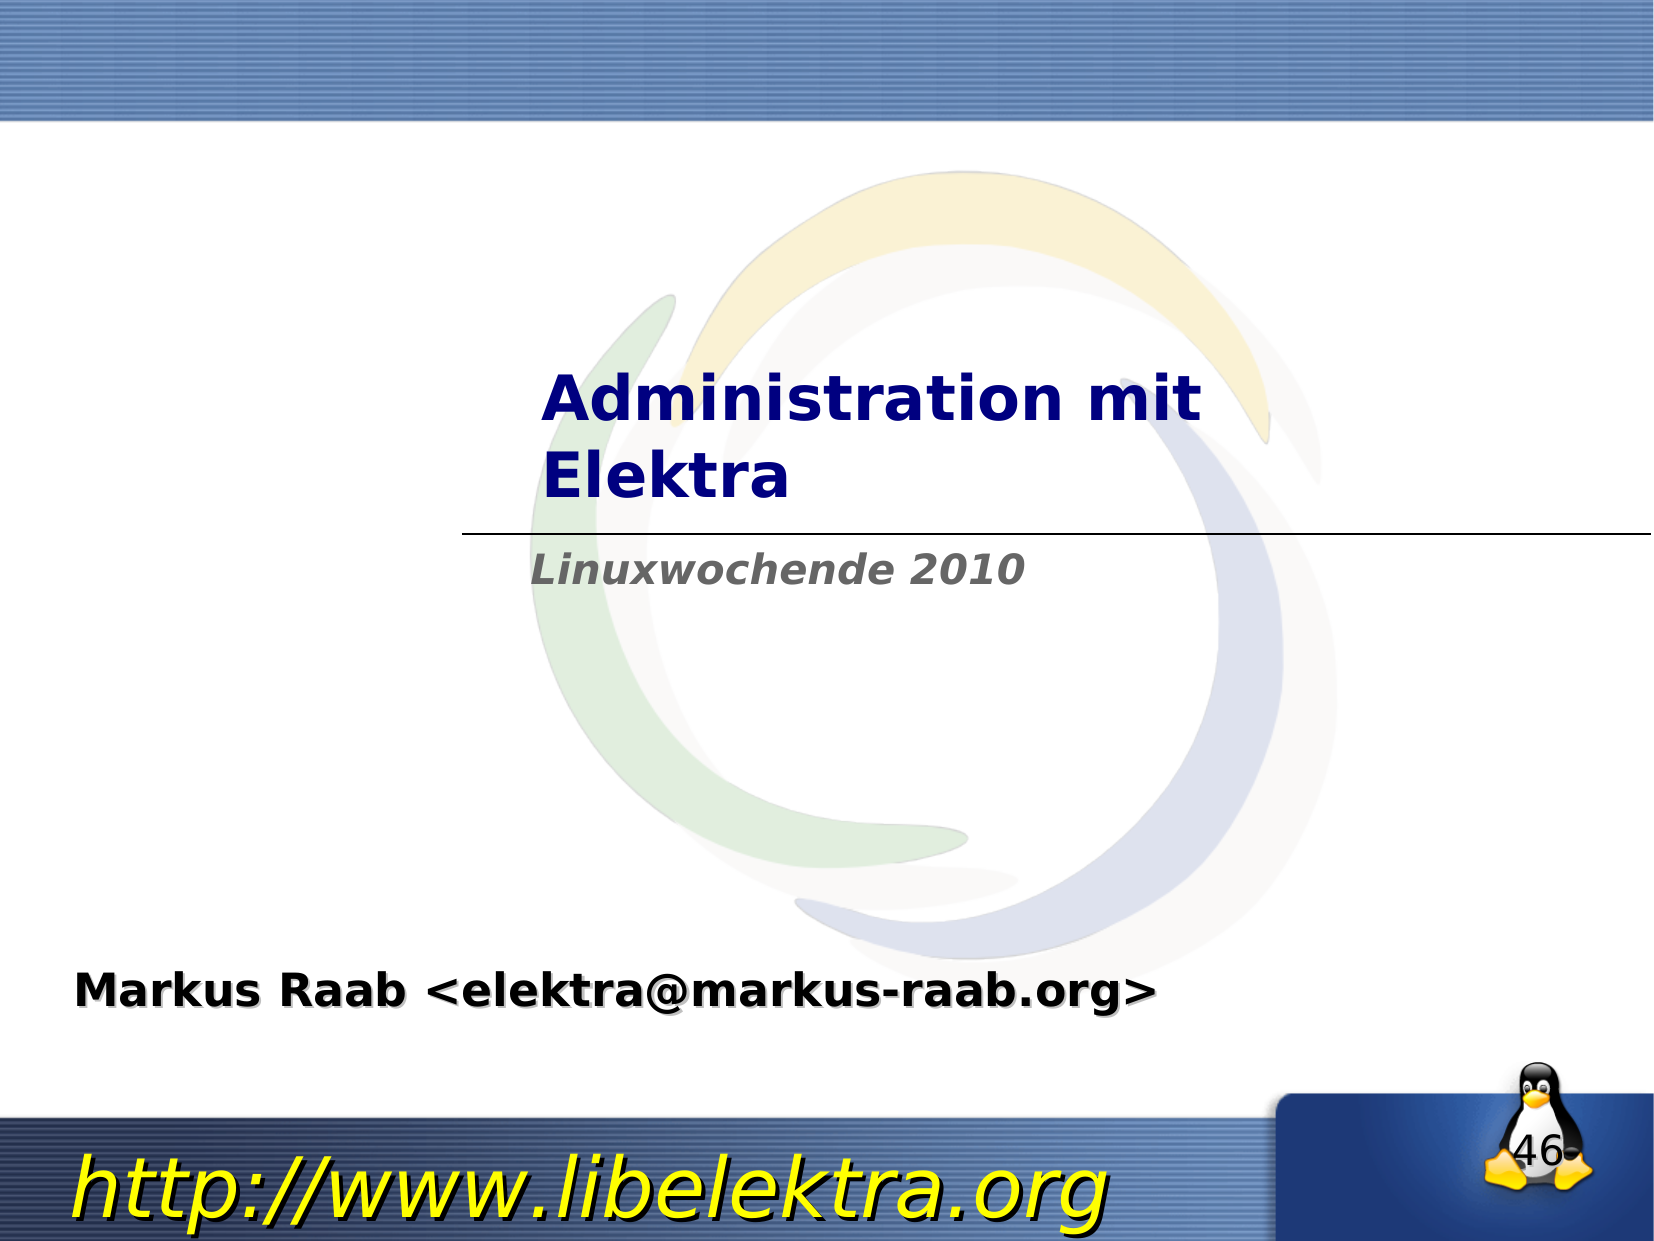

Administration mit Elektra
Linuxwochende 2010
Markus Raab <elektra@markus-raab.org>